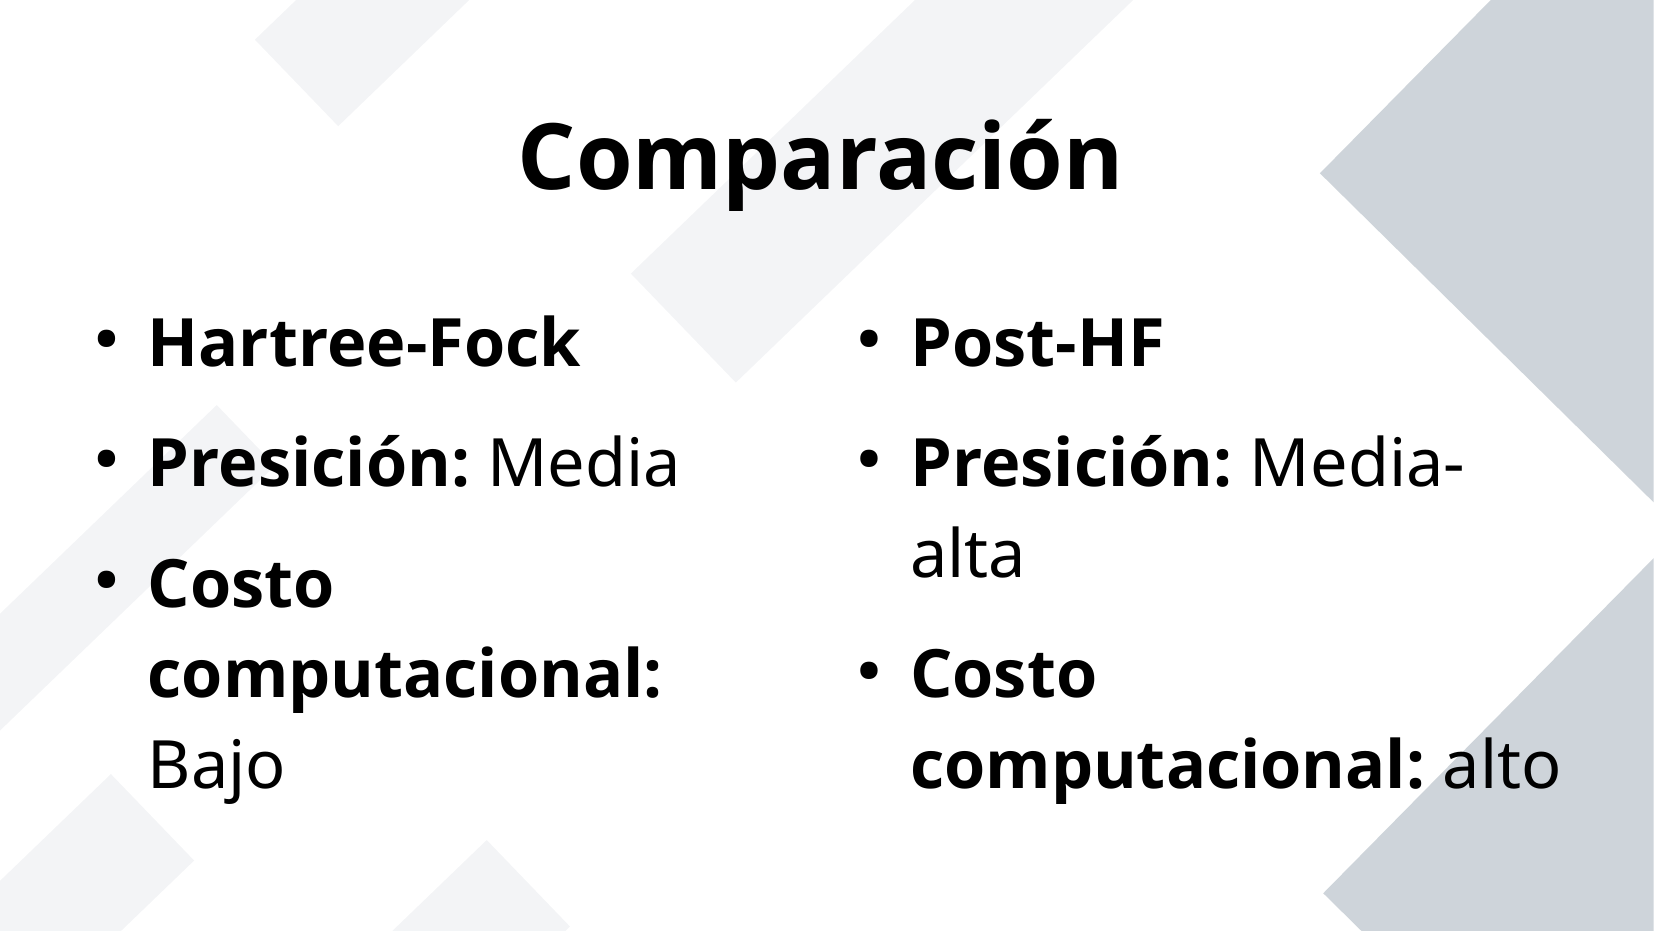

# Comparación
Hartree-Fock
Presición: Media
Costo computacional: Bajo
Post-HF
Presición: Media-alta
Costo computacional: alto